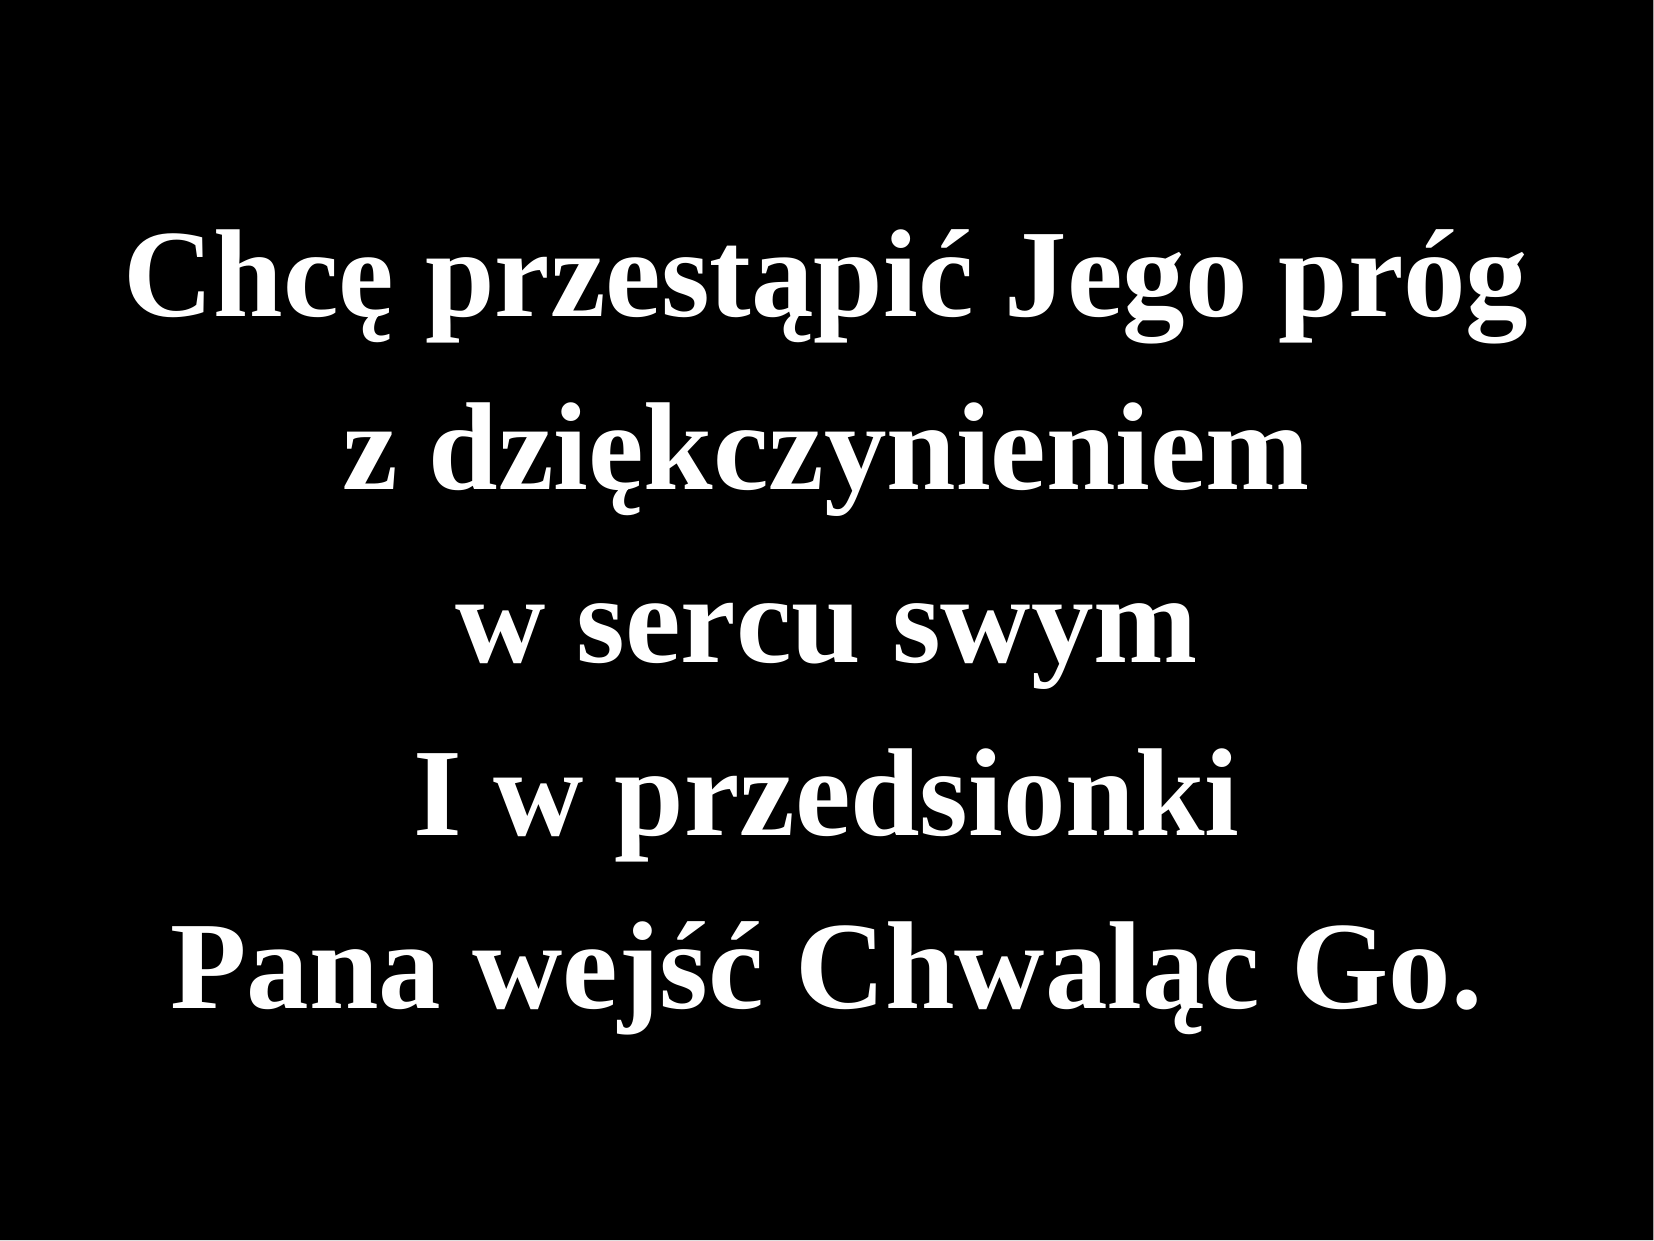

# Chcę przestąpić Jego próg ppp z dziękczynieniem ppp w sercu swym ppp I w przedsionki ppp Pana wejść Chwaląc Go.